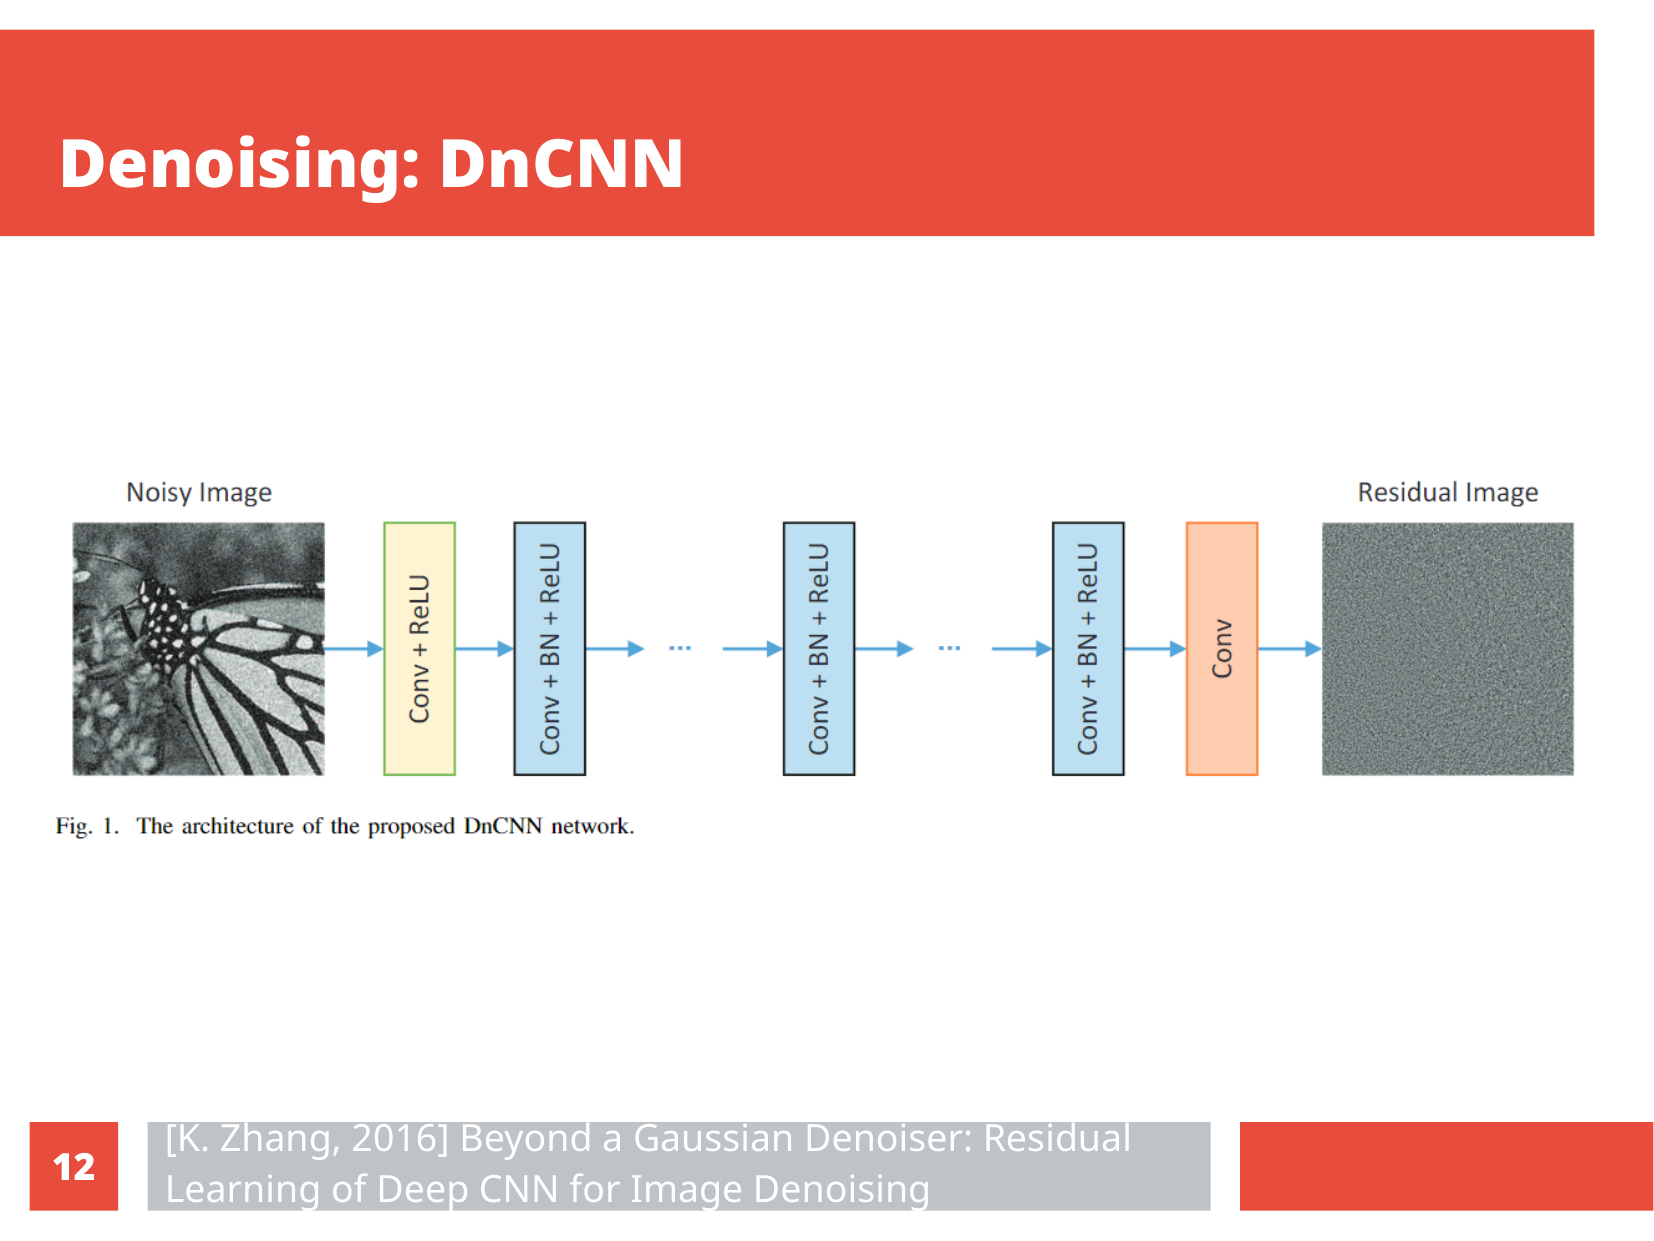

# Denoising: DnCNN
[K. Zhang, 2016] Beyond a Gaussian Denoiser: Residual Learning of Deep CNN for Image Denoising
12